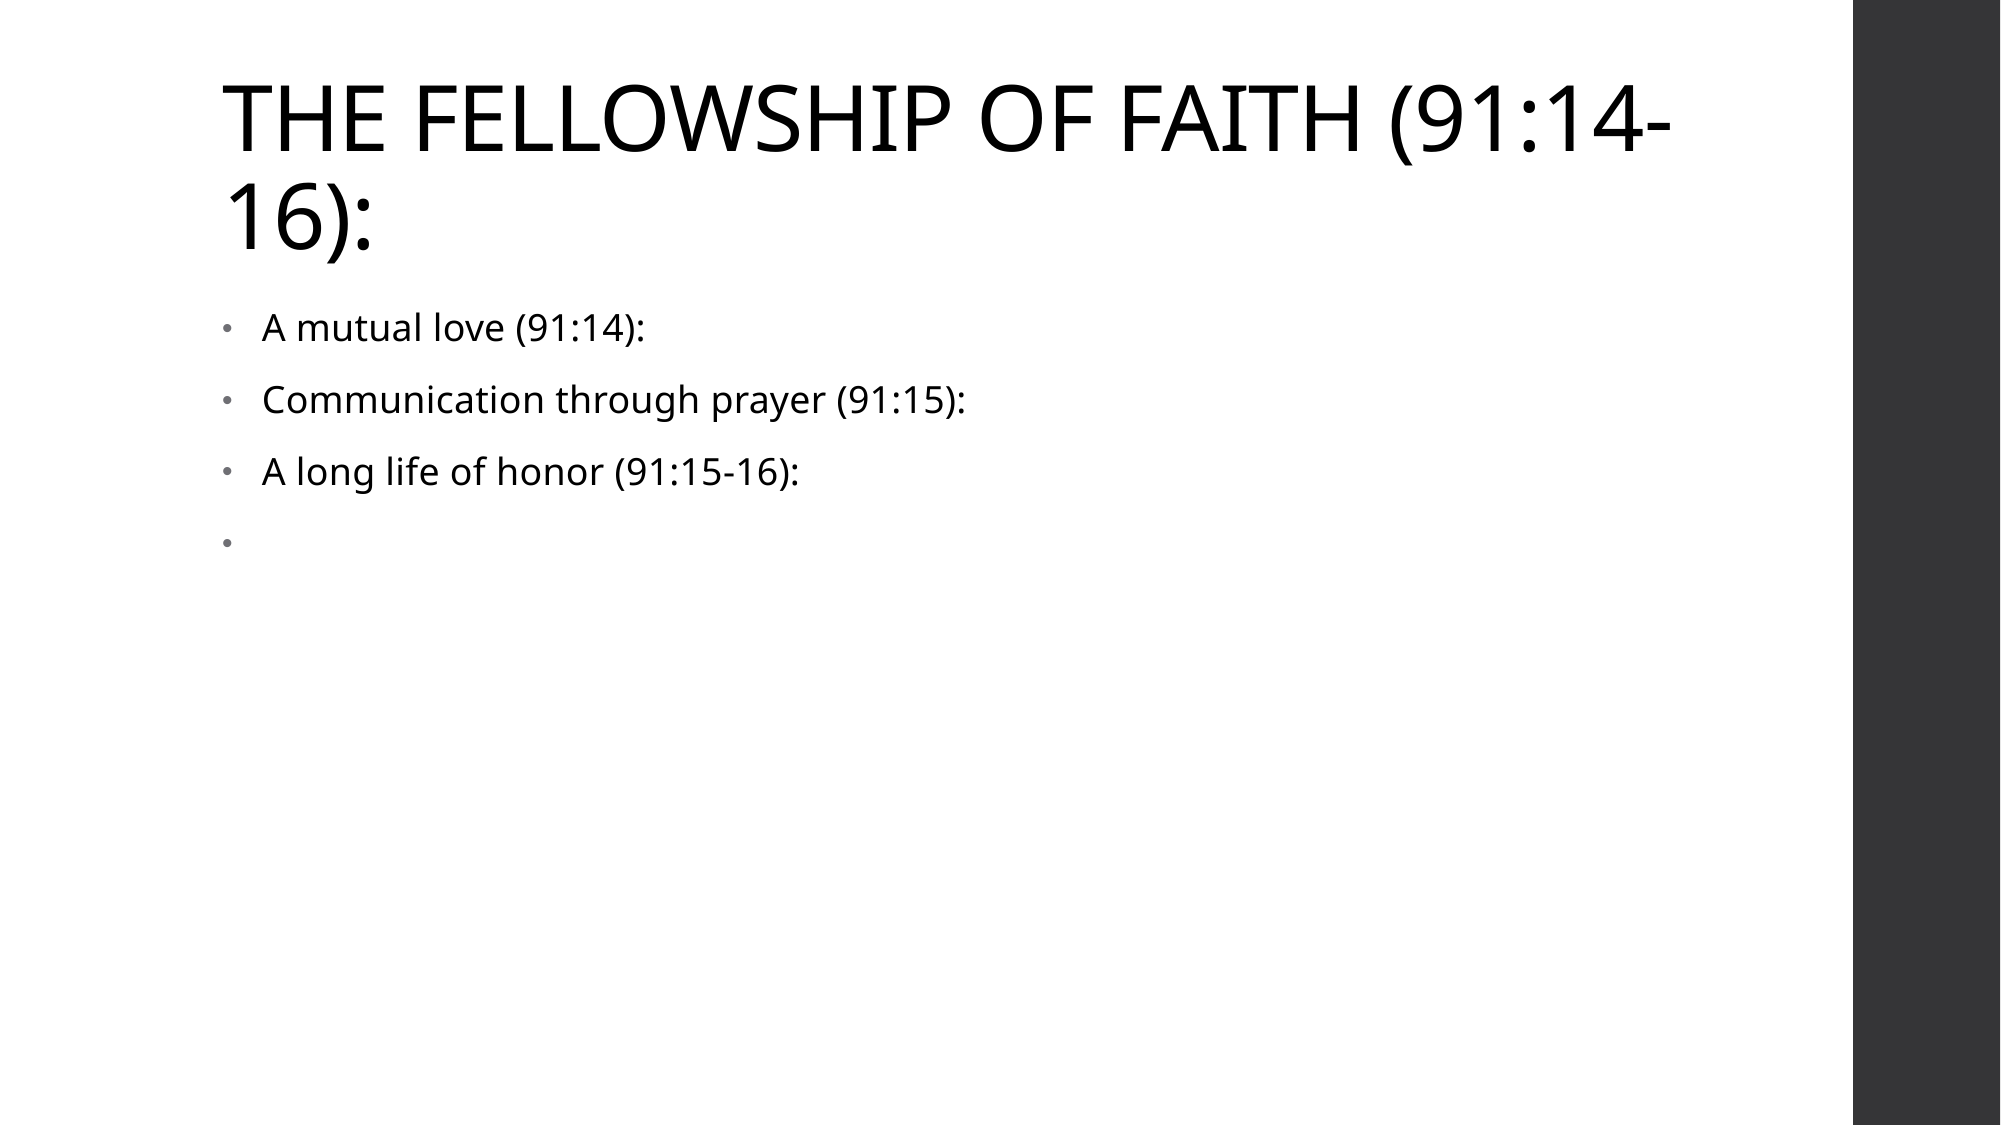

# THE FELLOWSHIP OF FAITH (91:14-16):
 A mutual love (91:14):
 Communication through prayer (91:15):
 A long life of honor (91:15-16):